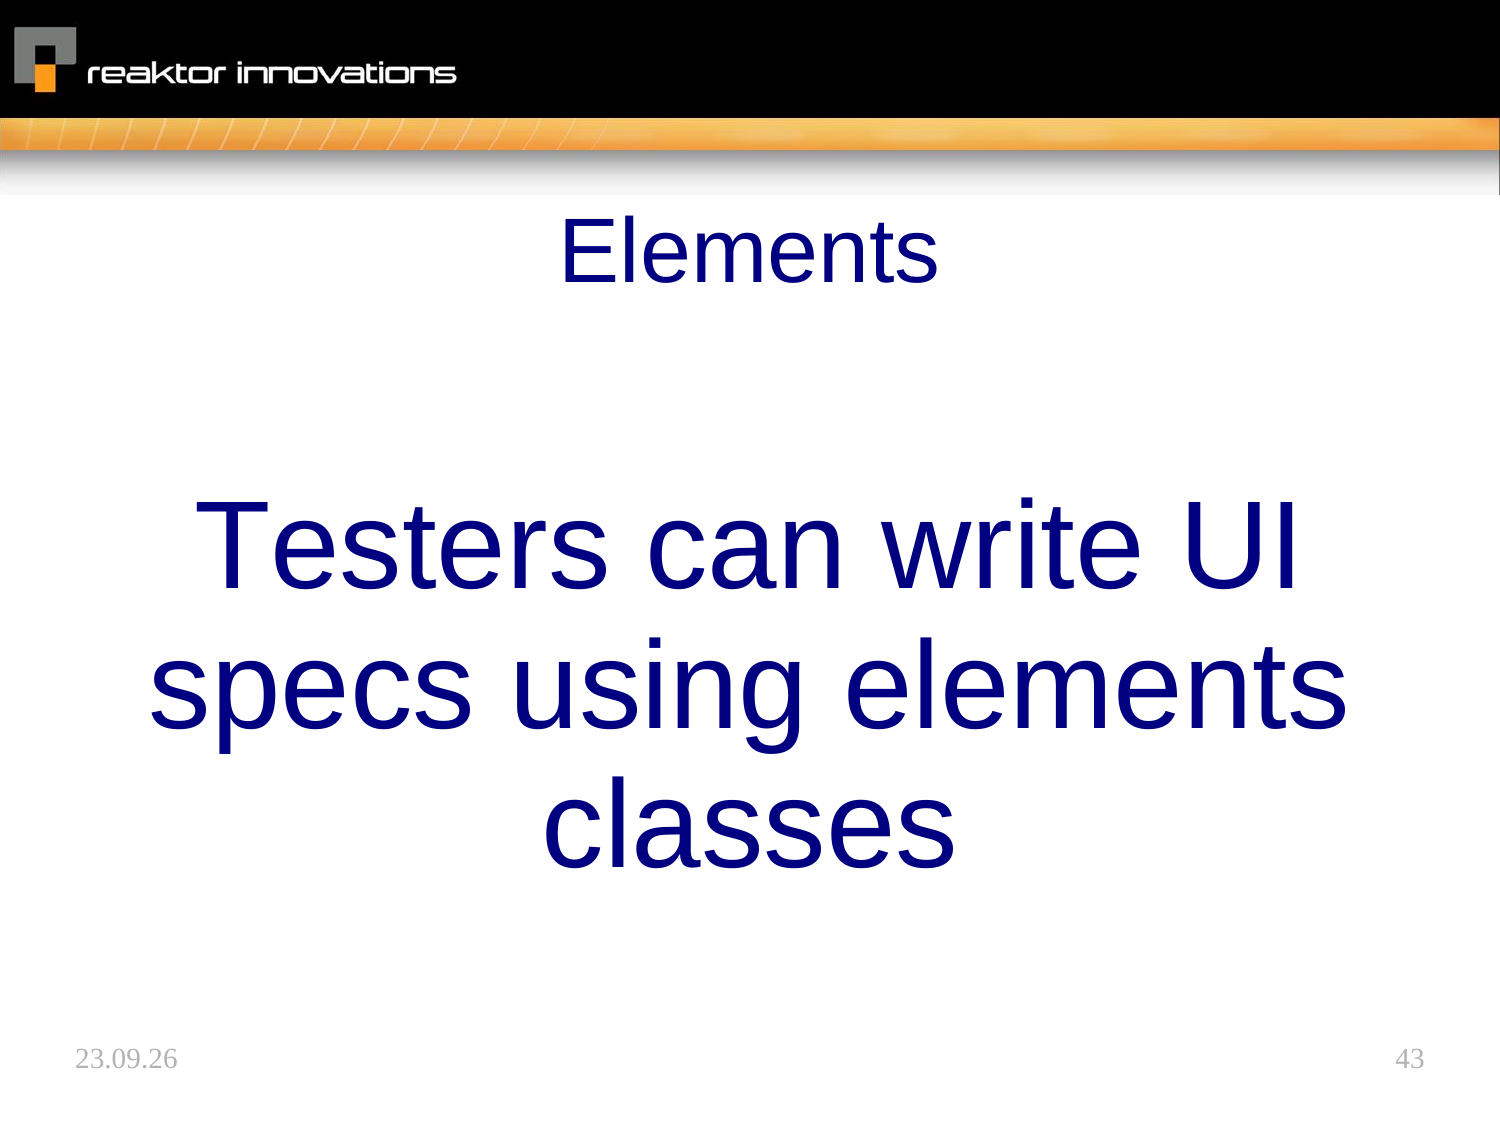

# Elements
Testers can write UI specs using elements classes
43